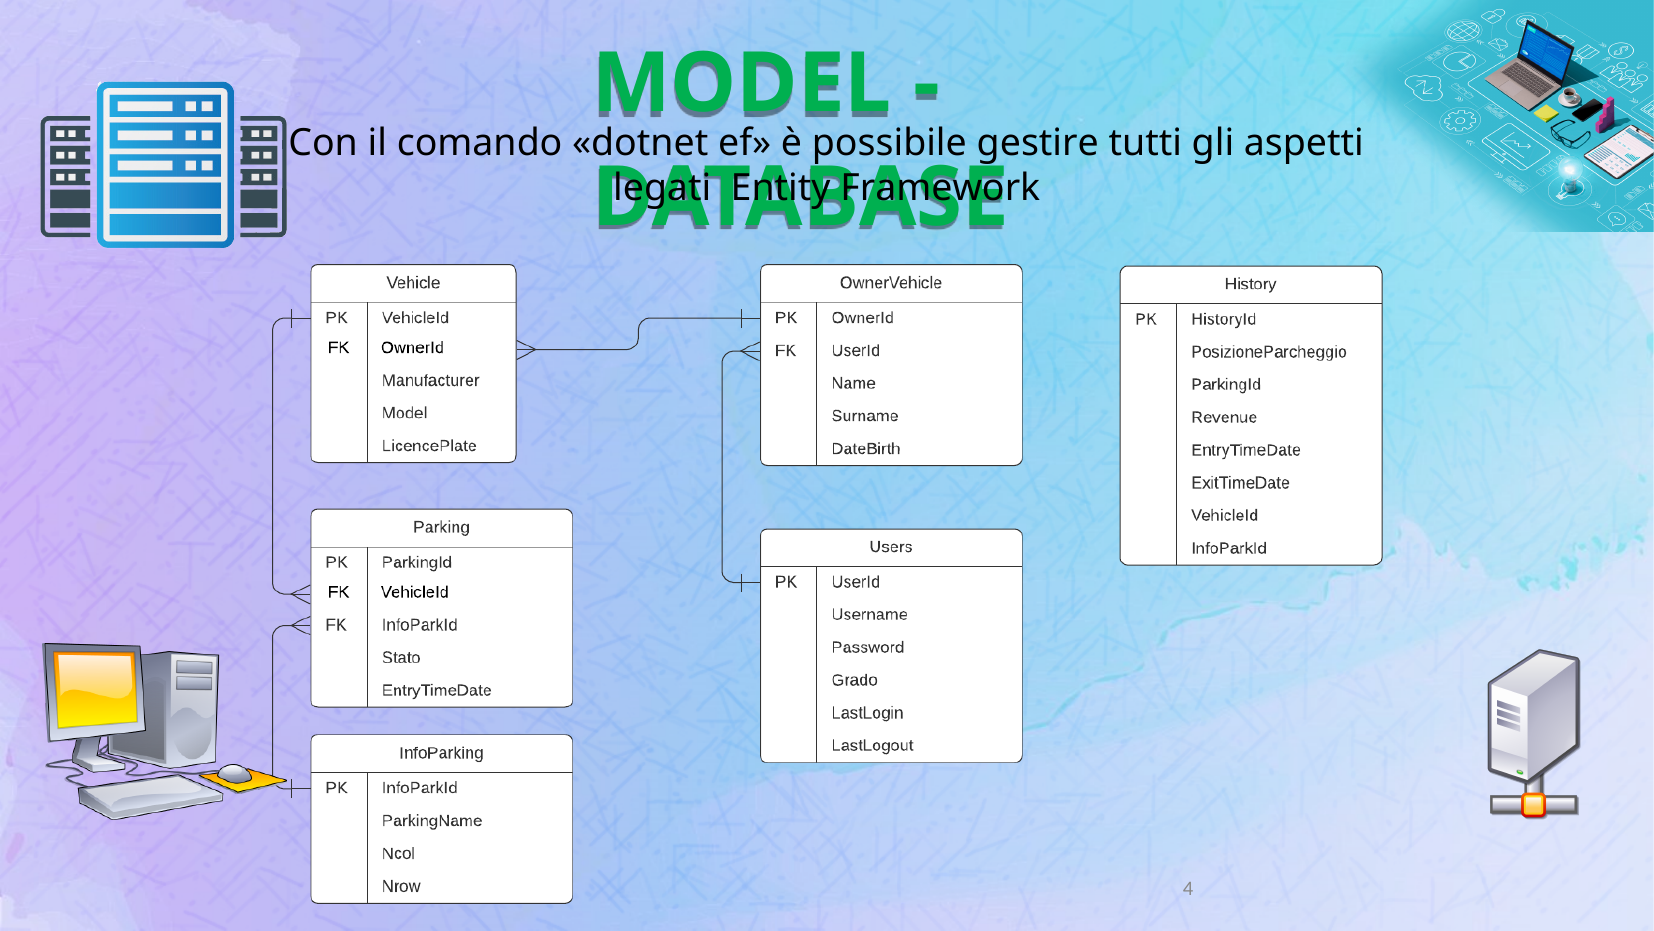

MODEL - DATABASE
Con il comando «dotnet ef» è possibile gestire tutti gli aspetti legati Entity Framework